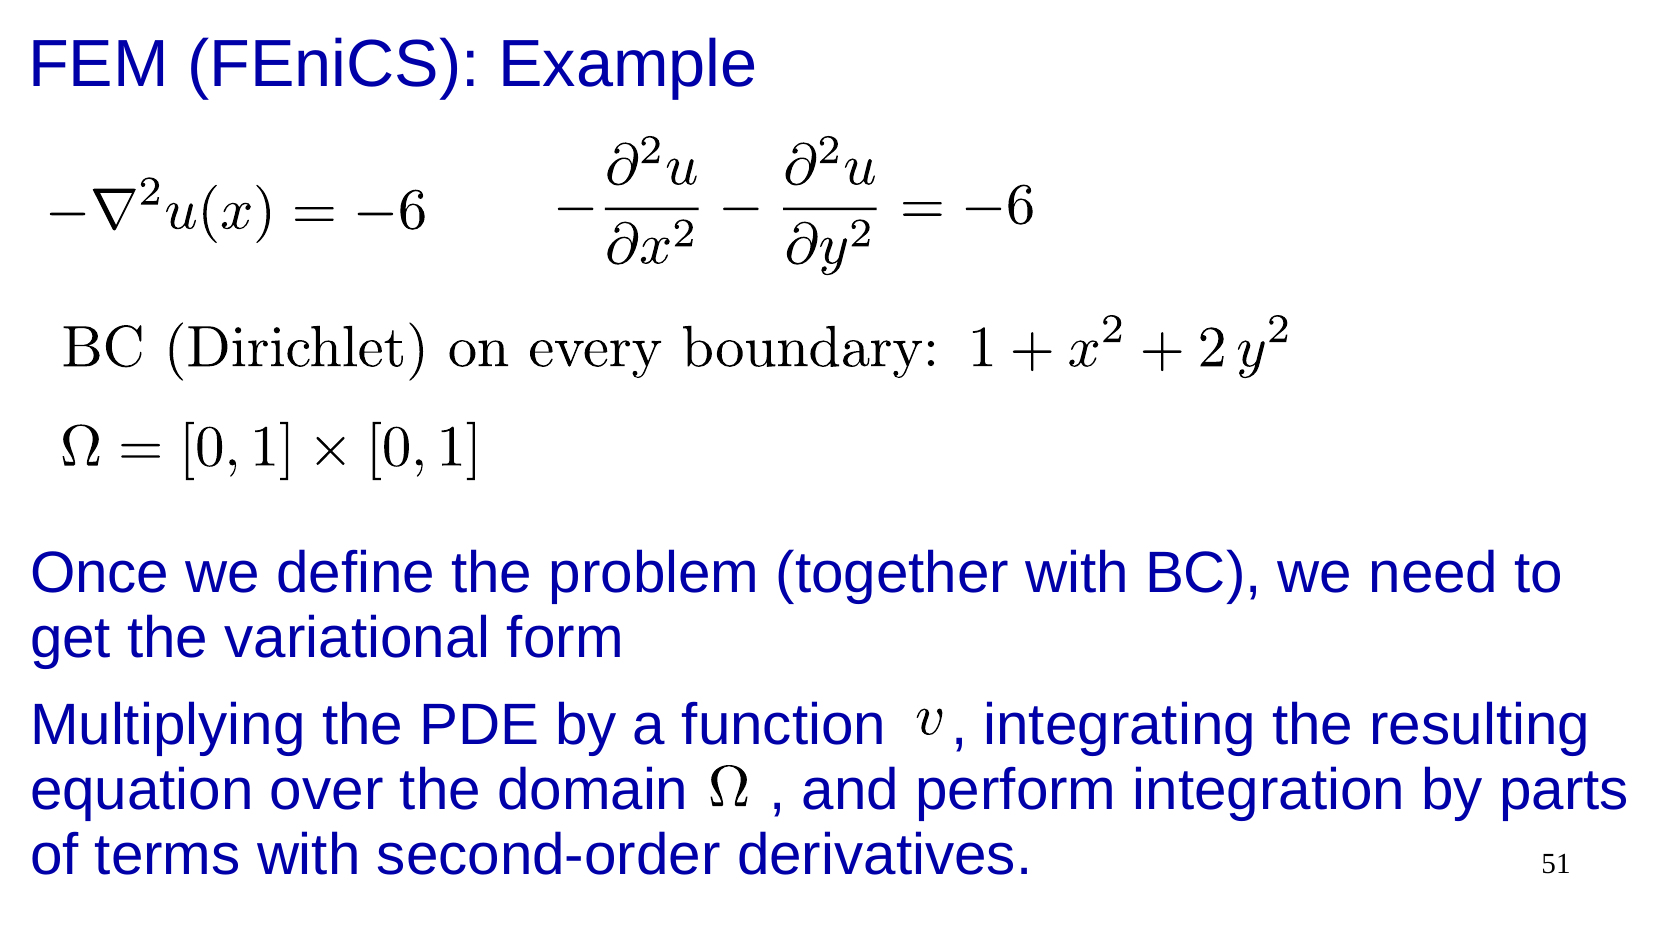

# FEM (FEniCS): Example
Once we define the problem (together with BC), we need to get the variational form
Multiplying the PDE by a function , integrating the resulting equation over the domain , and perform integration by parts of terms with second-order derivatives.
51